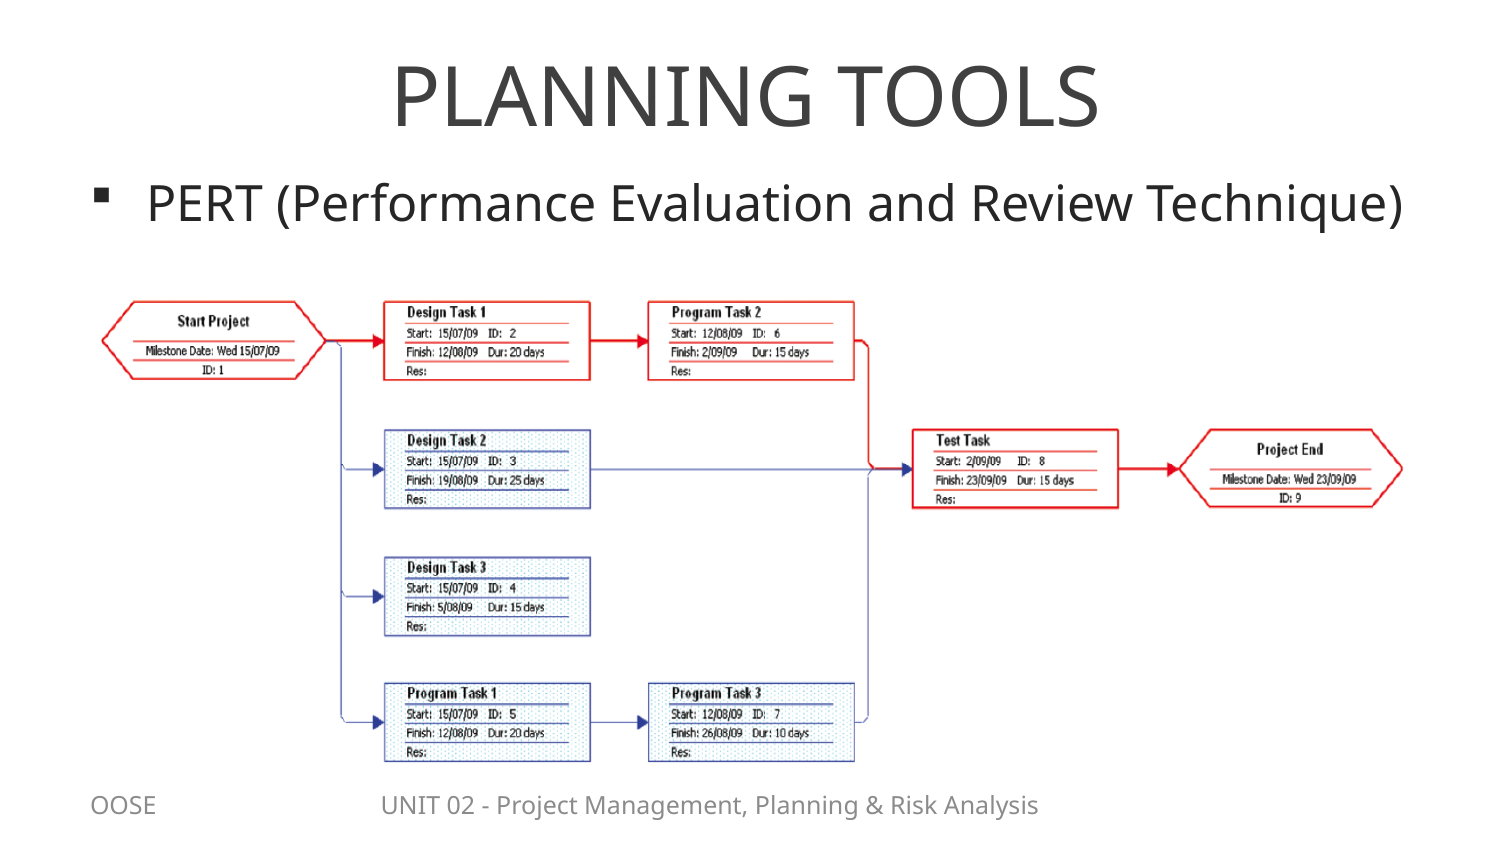

# Planning tools
PERT (Performance Evaluation and Review Technique)
OOSE
UNIT 02 - Project Management, Planning & Risk Analysis